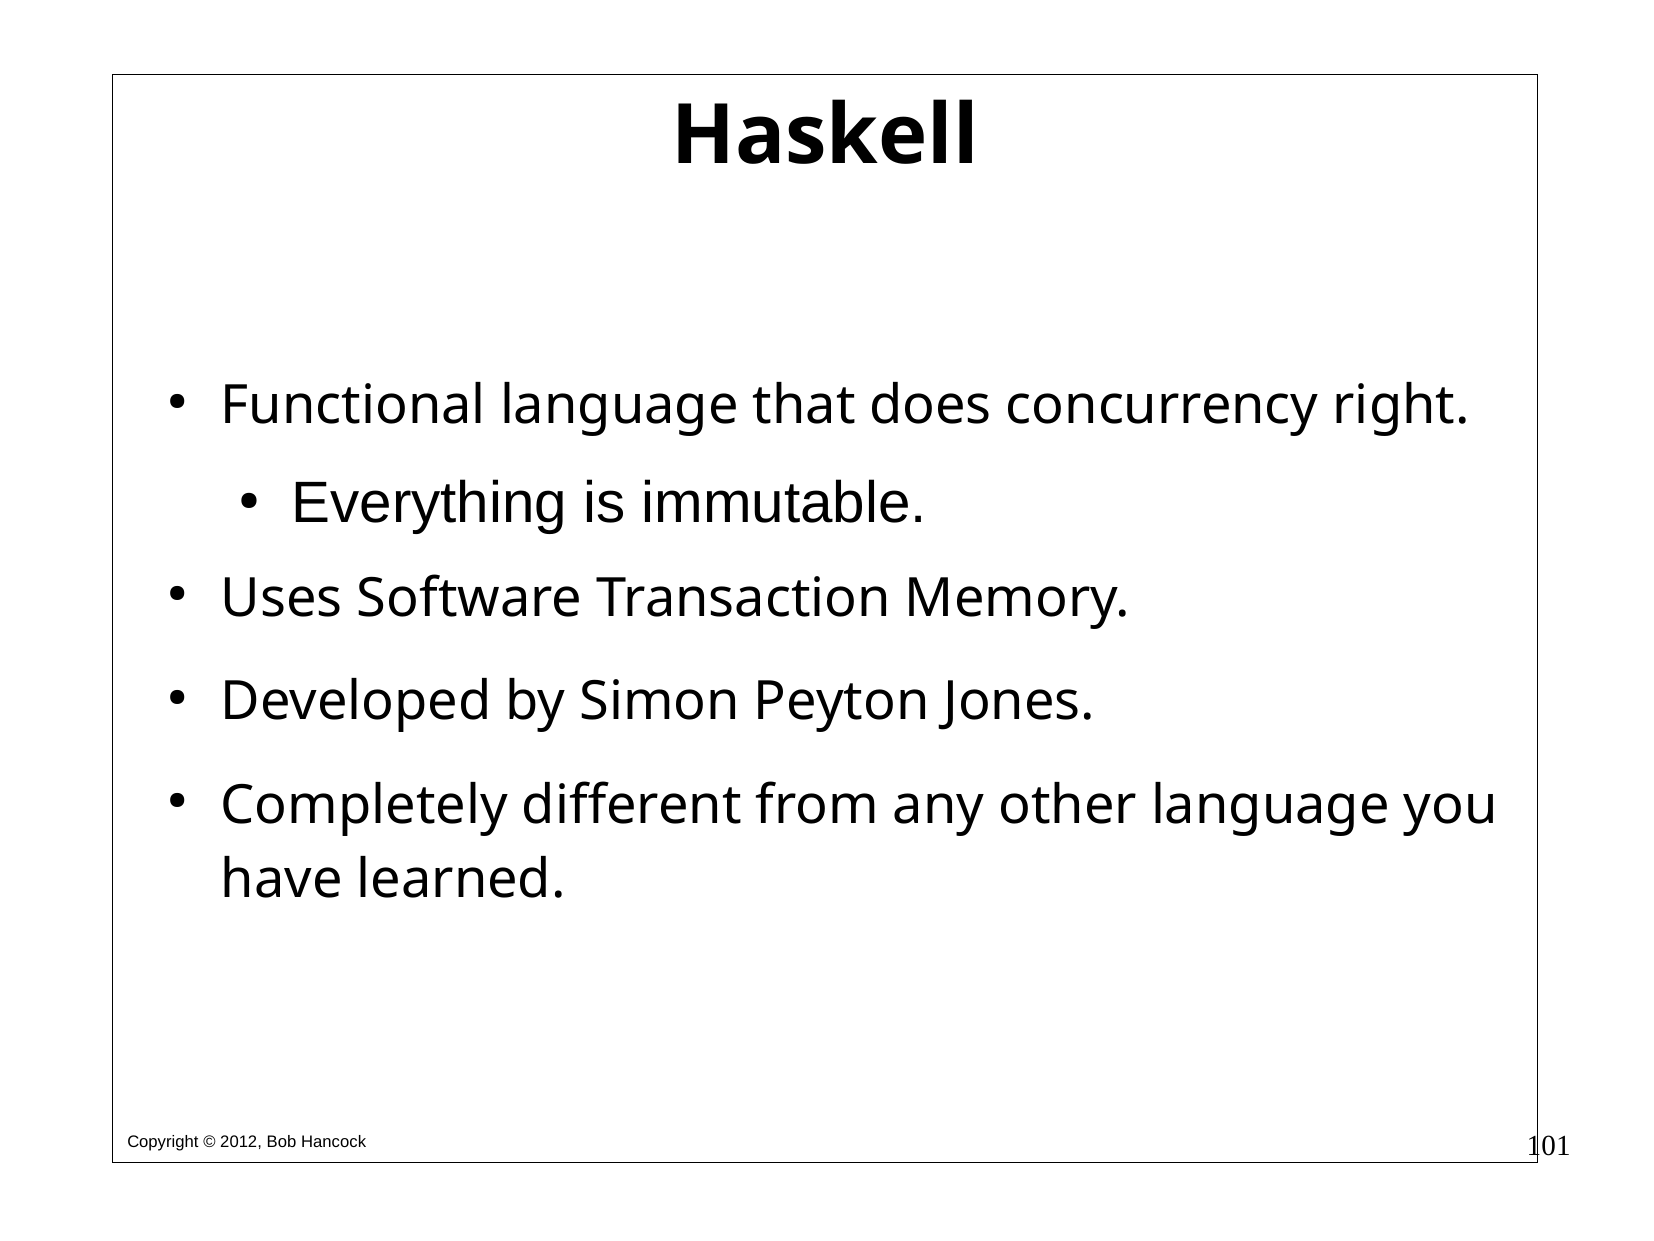

# Haskell
Functional language that does concurrency right.
Everything is immutable.
Uses Software Transaction Memory.
Developed by Simon Peyton Jones.
Completely different from any other language you have learned.
Copyright © 2012, Bob Hancock
101